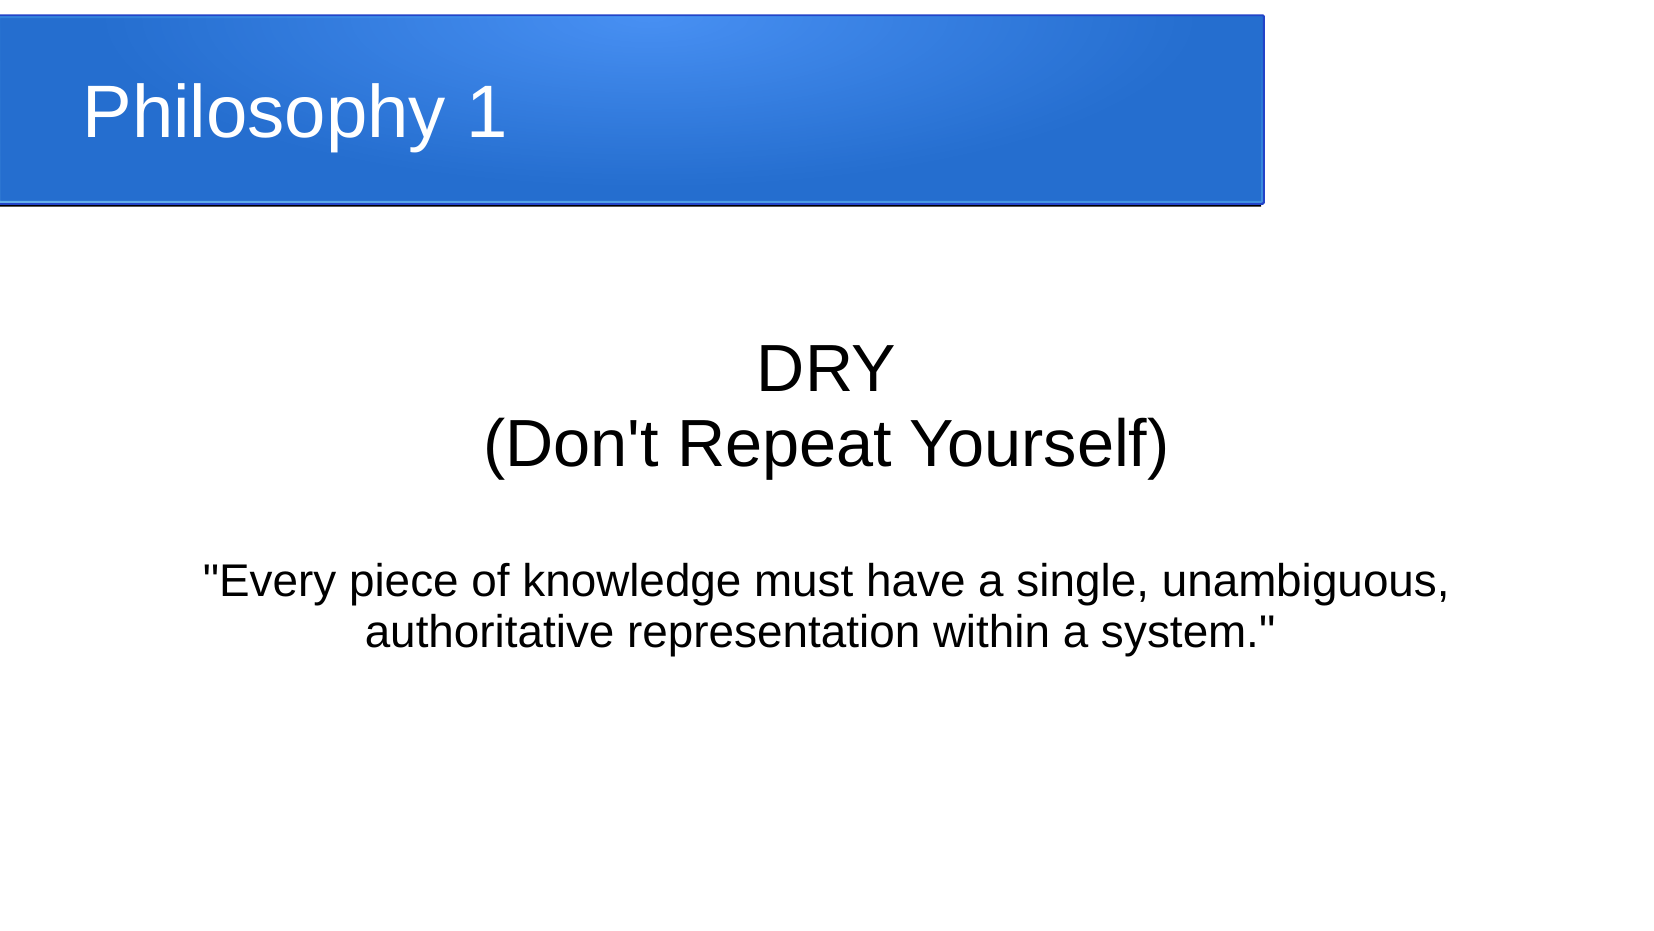

# Philosophy 1
DRY
(Don't Repeat Yourself)
"Every piece of knowledge must have a single, unambiguous, authoritative representation within a system."